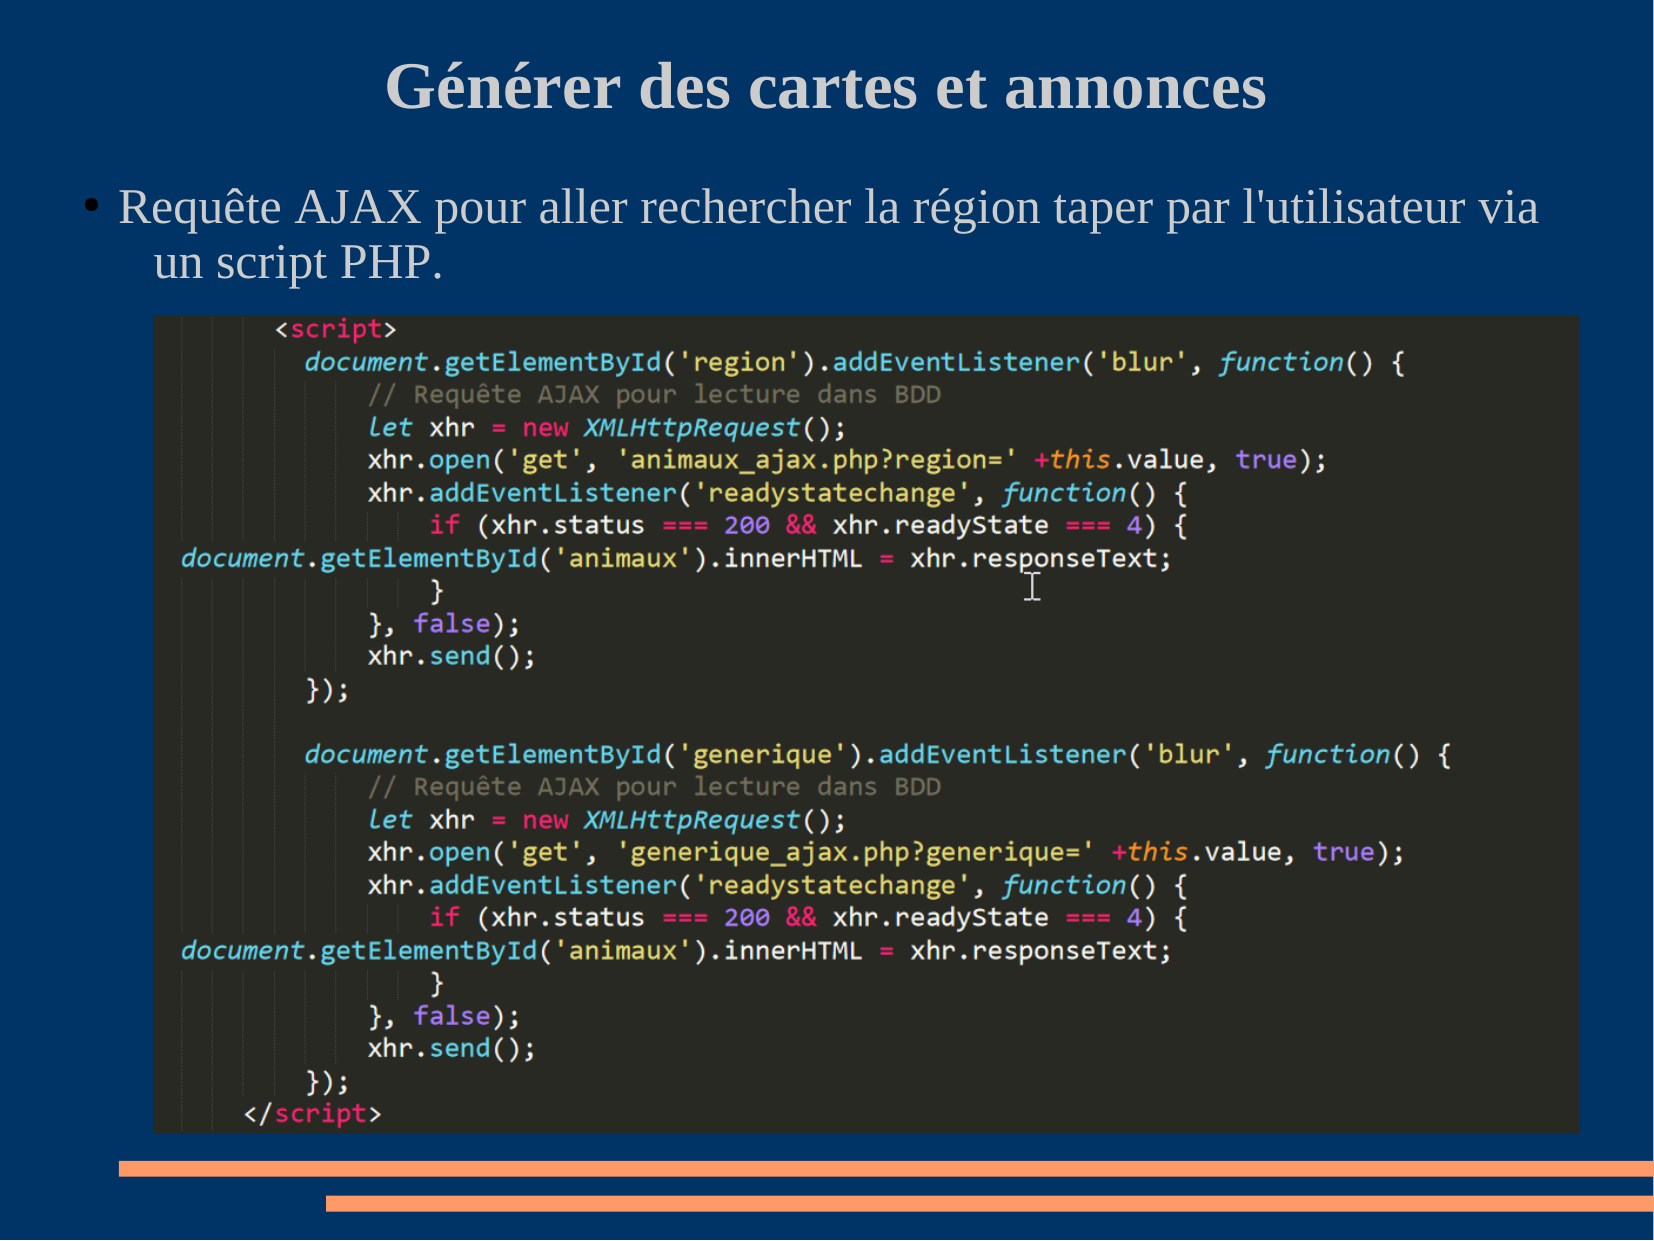

# Générer des cartes et annonces
Requête AJAX pour aller rechercher la région taper par l'utilisateur via un script PHP.